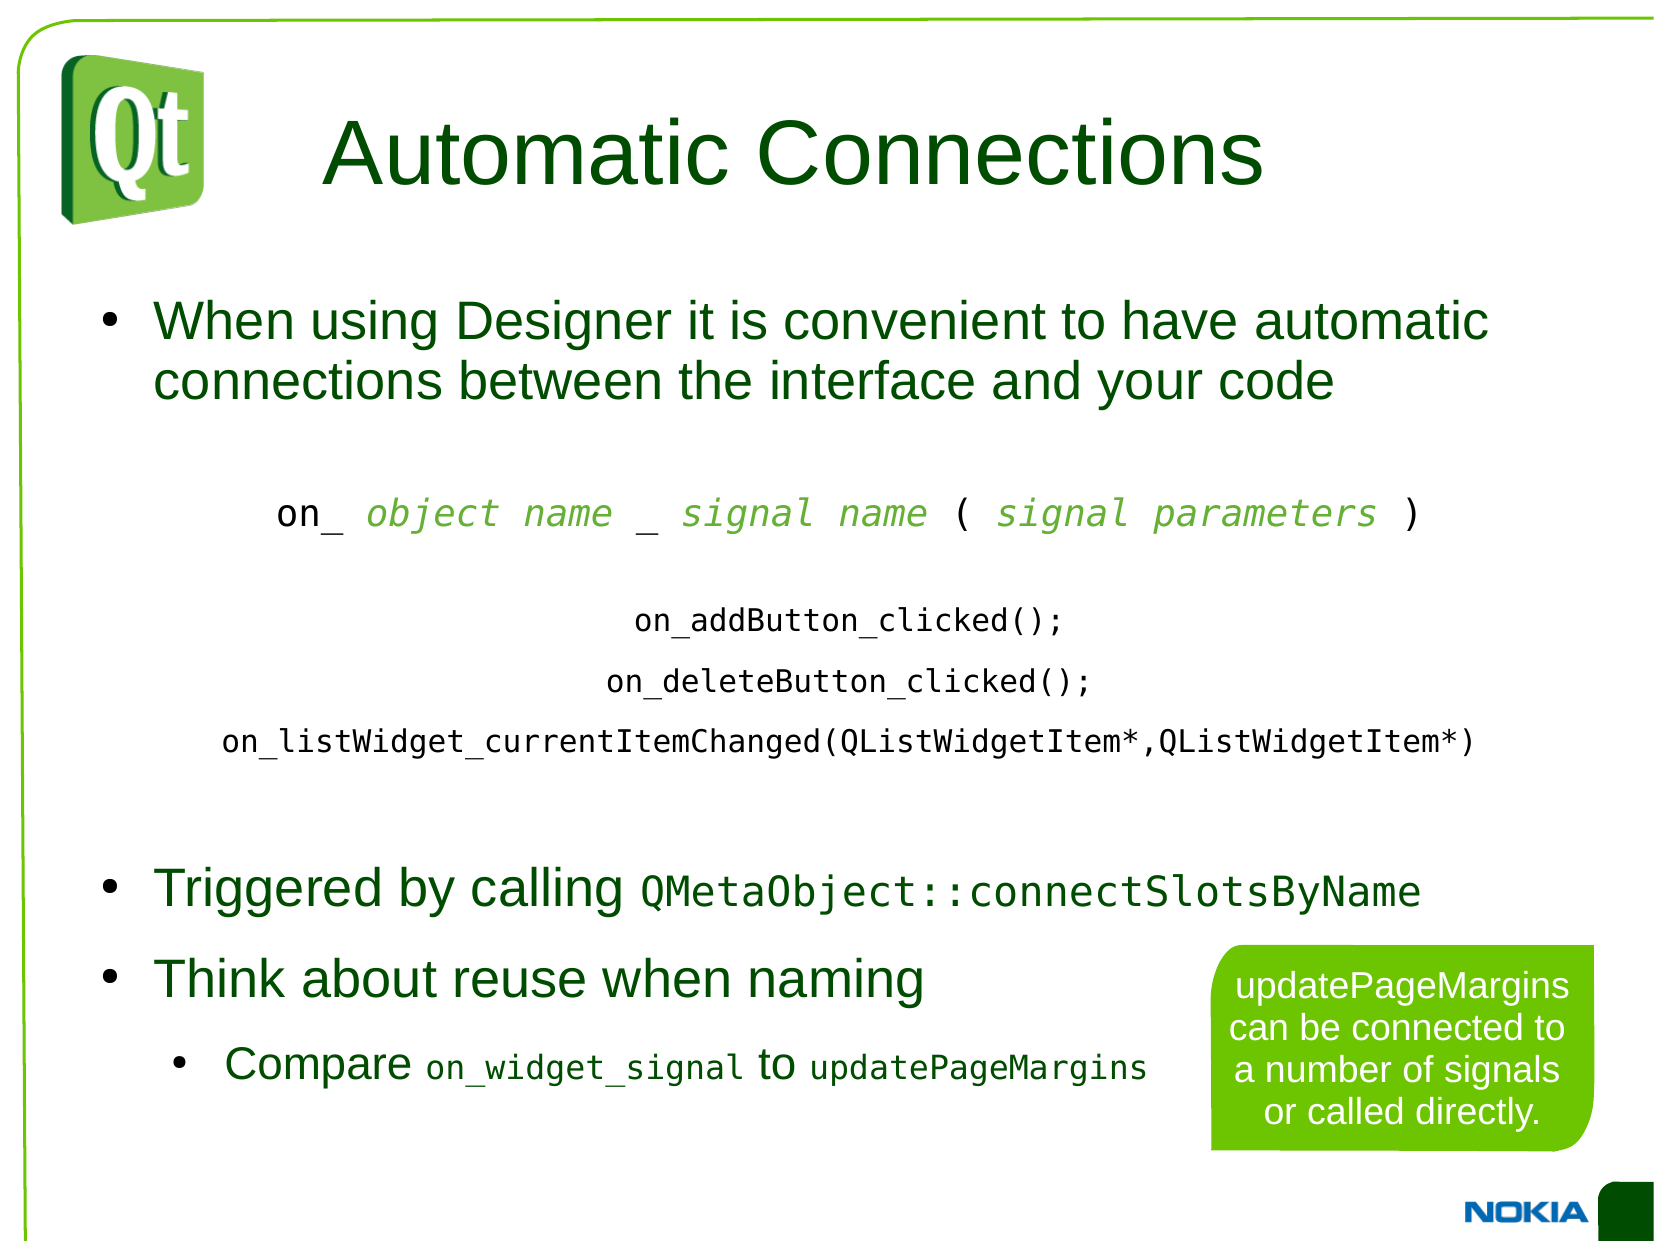

# Automatic Connections
When using Designer it is convenient to have automatic connections between the interface and your code
Triggered by calling QMetaObject::connectSlotsByName
Think about reuse when naming
Compare on_widget_signal to updatePageMargins
on_ object name _ signal name ( signal parameters )
on_addButton_clicked();
on_deleteButton_clicked();
on_listWidget_currentItemChanged(QListWidgetItem*,QListWidgetItem*)
updatePageMargins
can be connected to
a number of signals
or called directly.